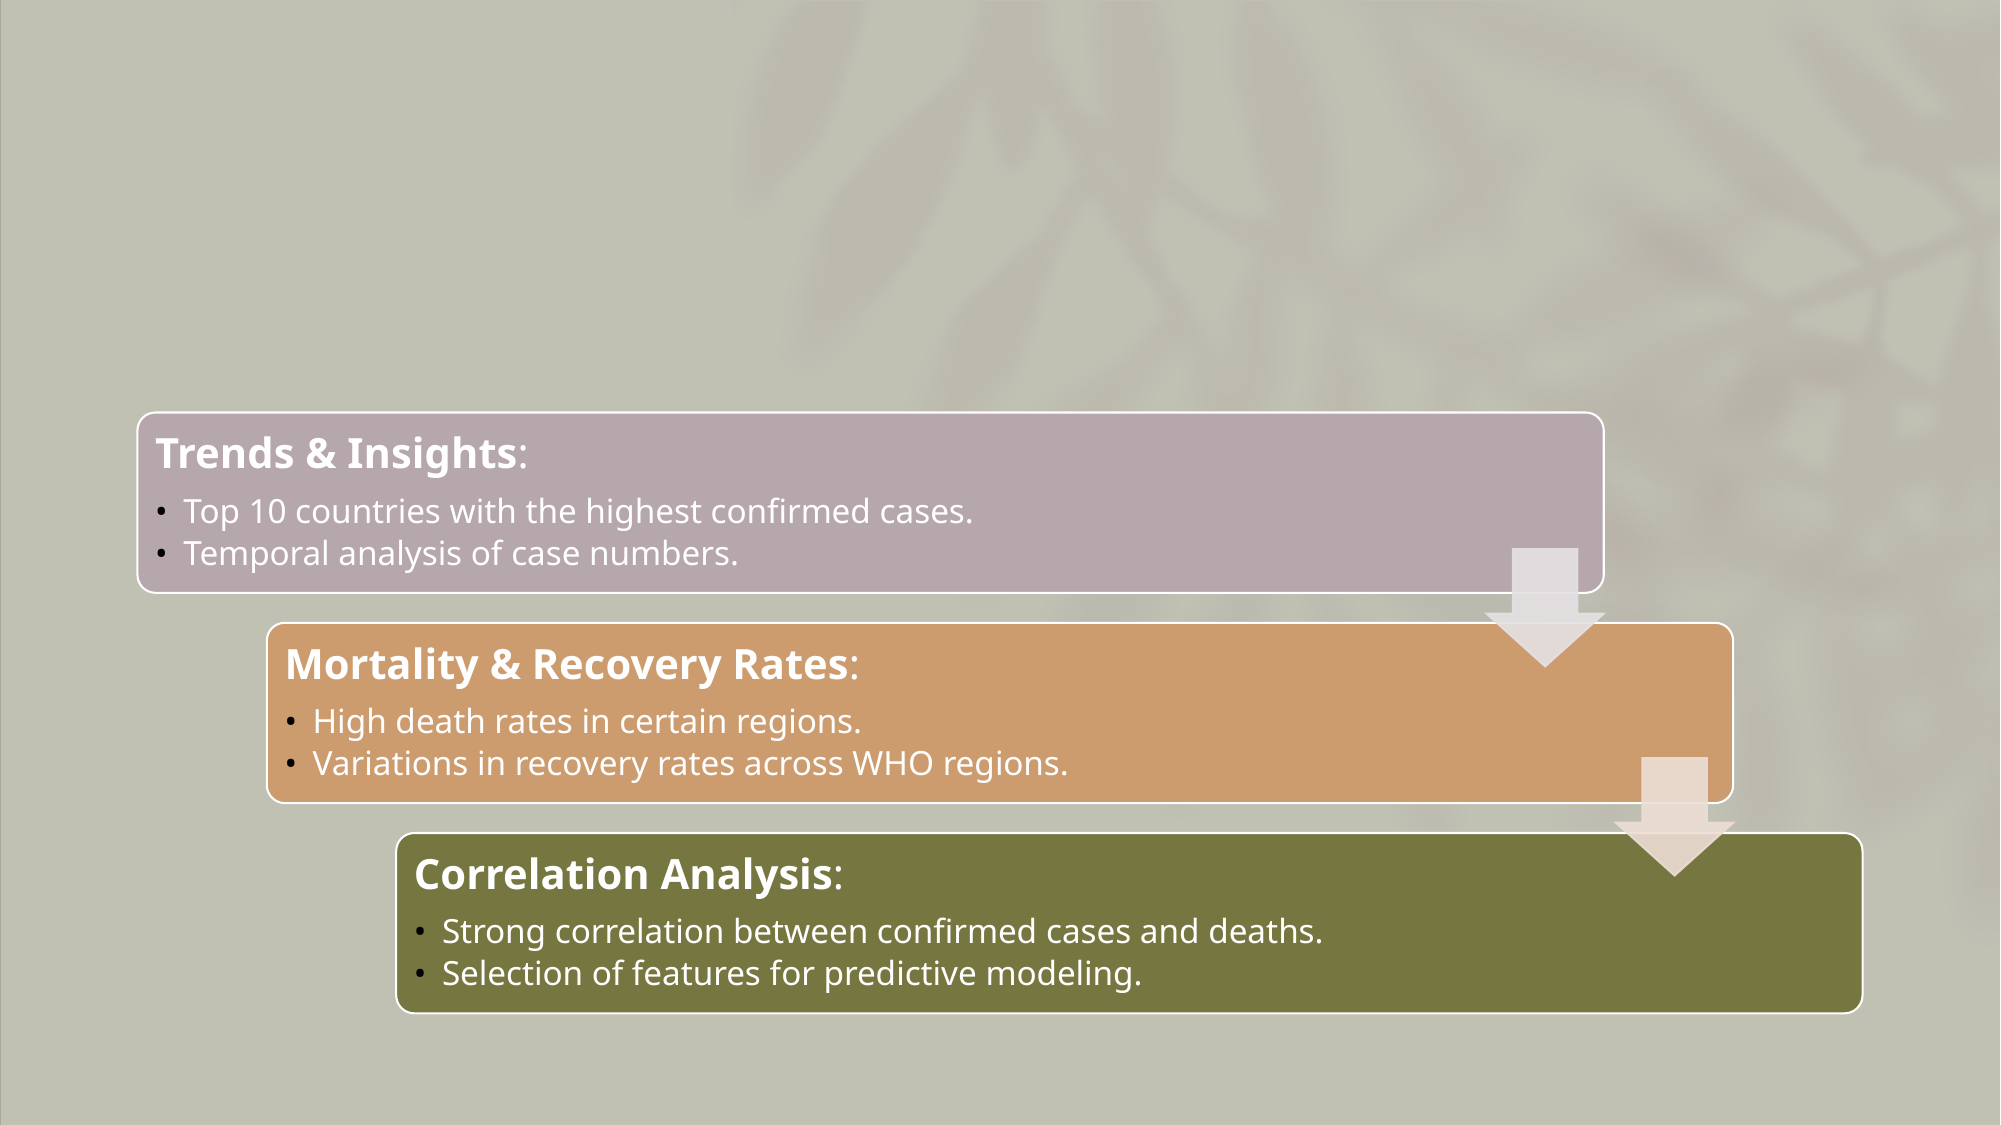

Trends & Insights:
Top 10 countries with the highest confirmed cases.
Temporal analysis of case numbers.
Mortality & Recovery Rates:
High death rates in certain regions.
Variations in recovery rates across WHO regions.
Correlation Analysis:
Strong correlation between confirmed cases and deaths.
Selection of features for predictive modeling.